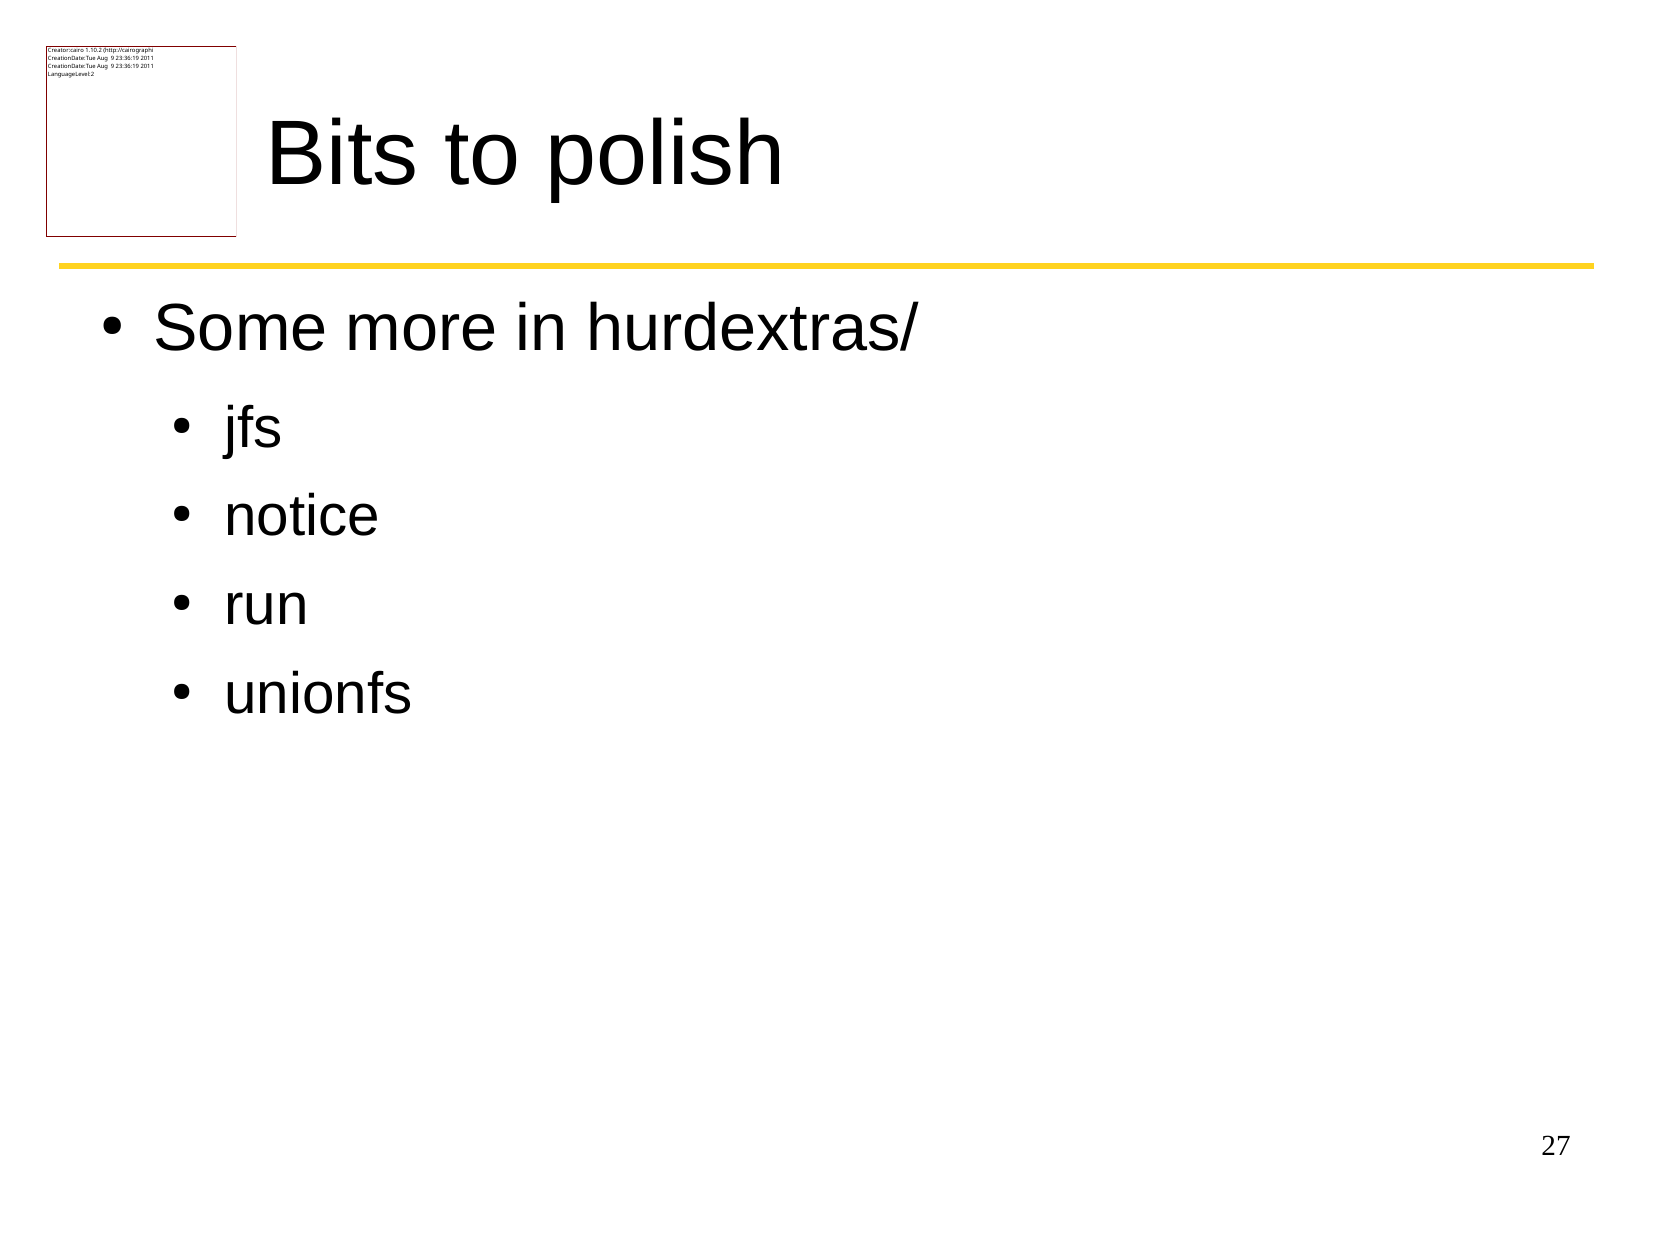

# Bits to polish
Some more in hurdextras/
jfs
notice
run
unionfs
27